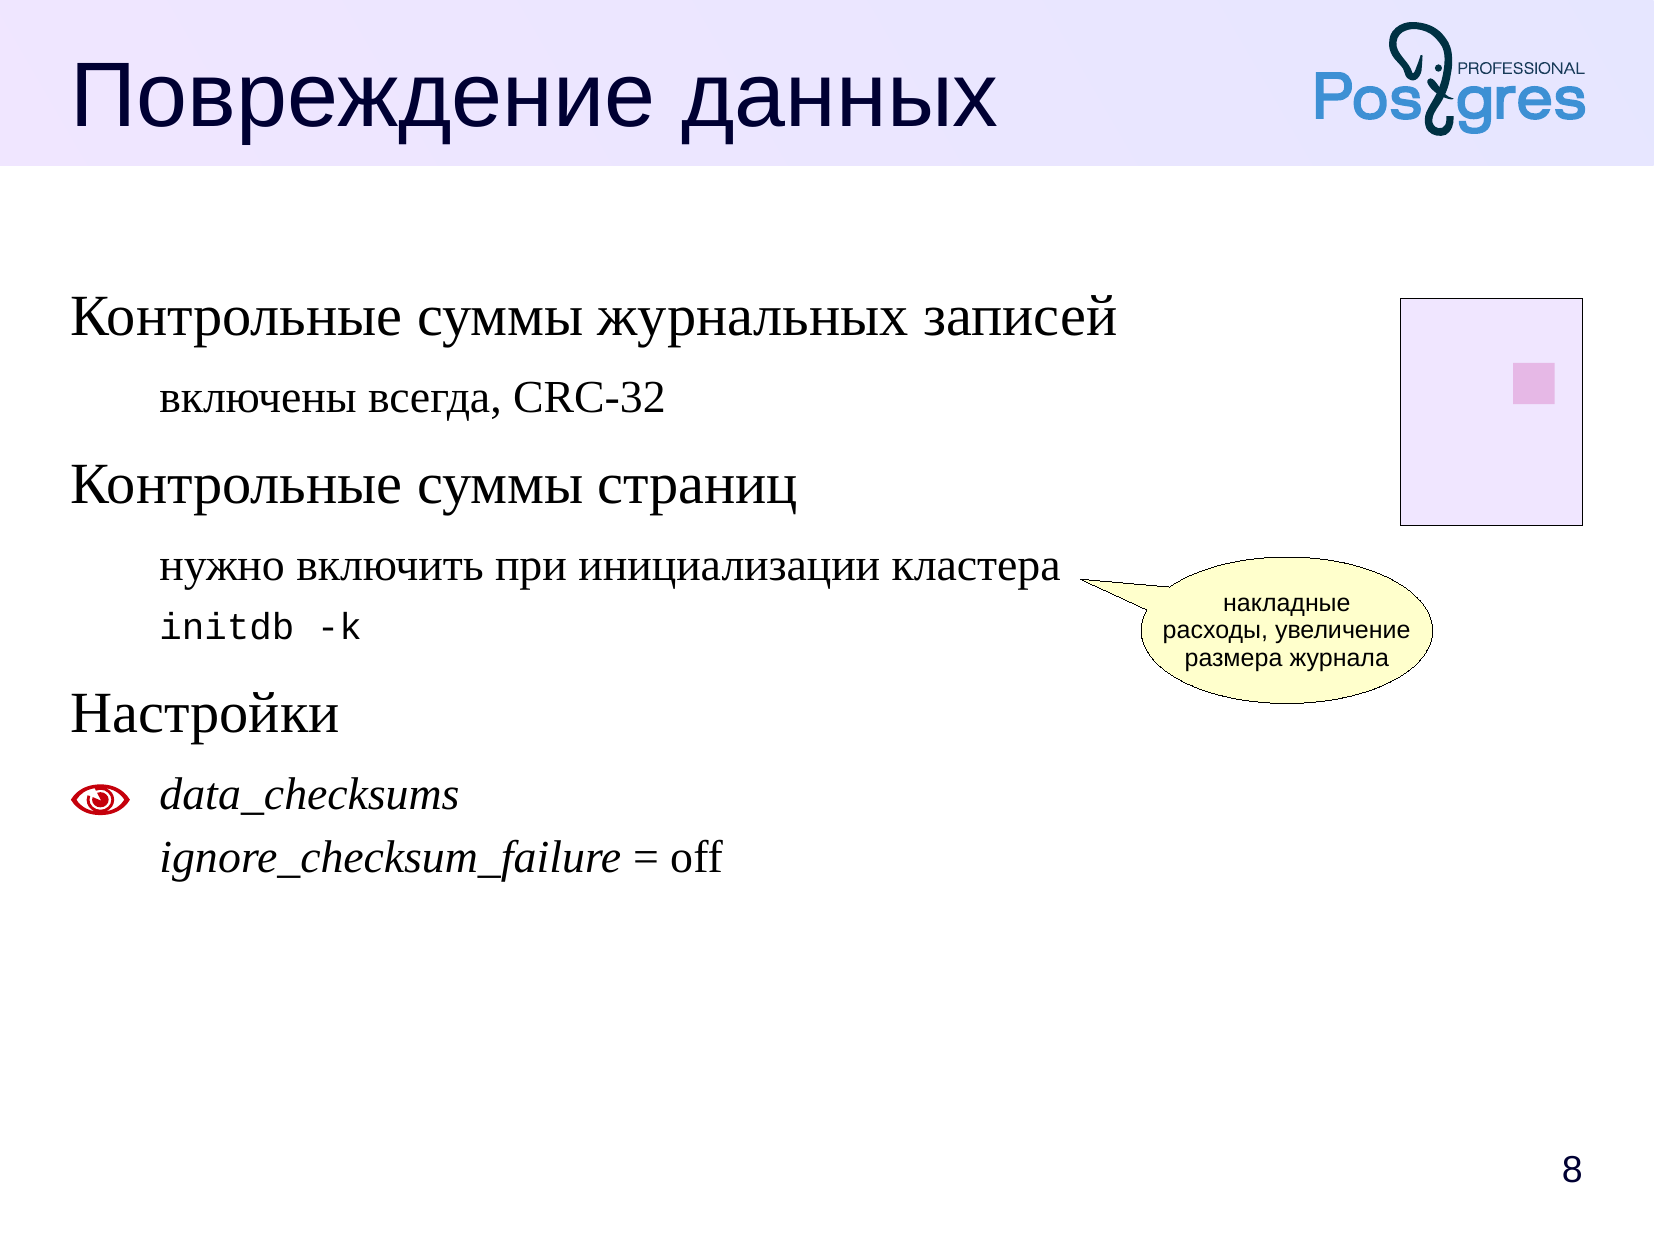

# Повреждение данных
Контрольные суммы журнальных записей
включены всегда, CRC-32
Контрольные суммы страниц
нужно включить при инициализации кластера
initdb -k
Настройки
data_checksums
ignore_checksum_failure = off
накладные
расходы, увеличение
размера журнала